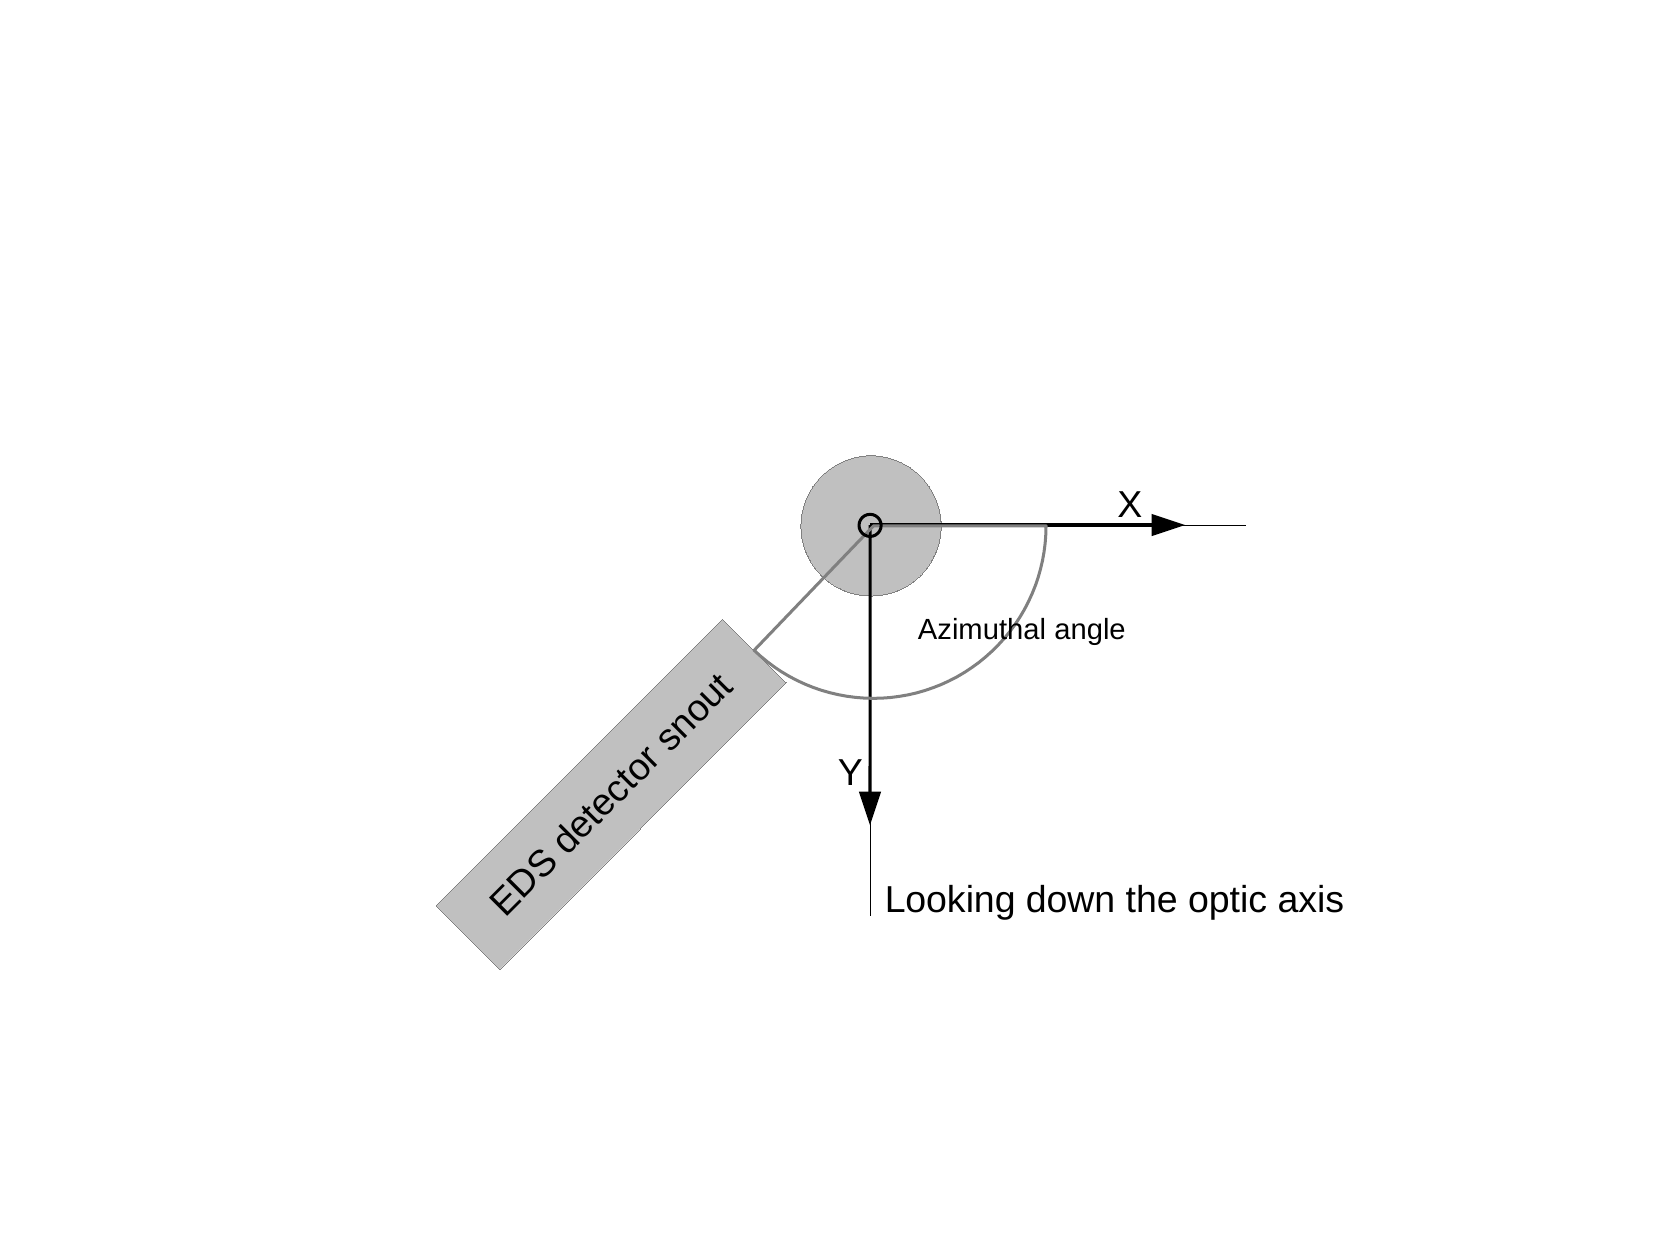

X
Azimuthal angle
Y
EDS detector snout
Looking down the optic axis